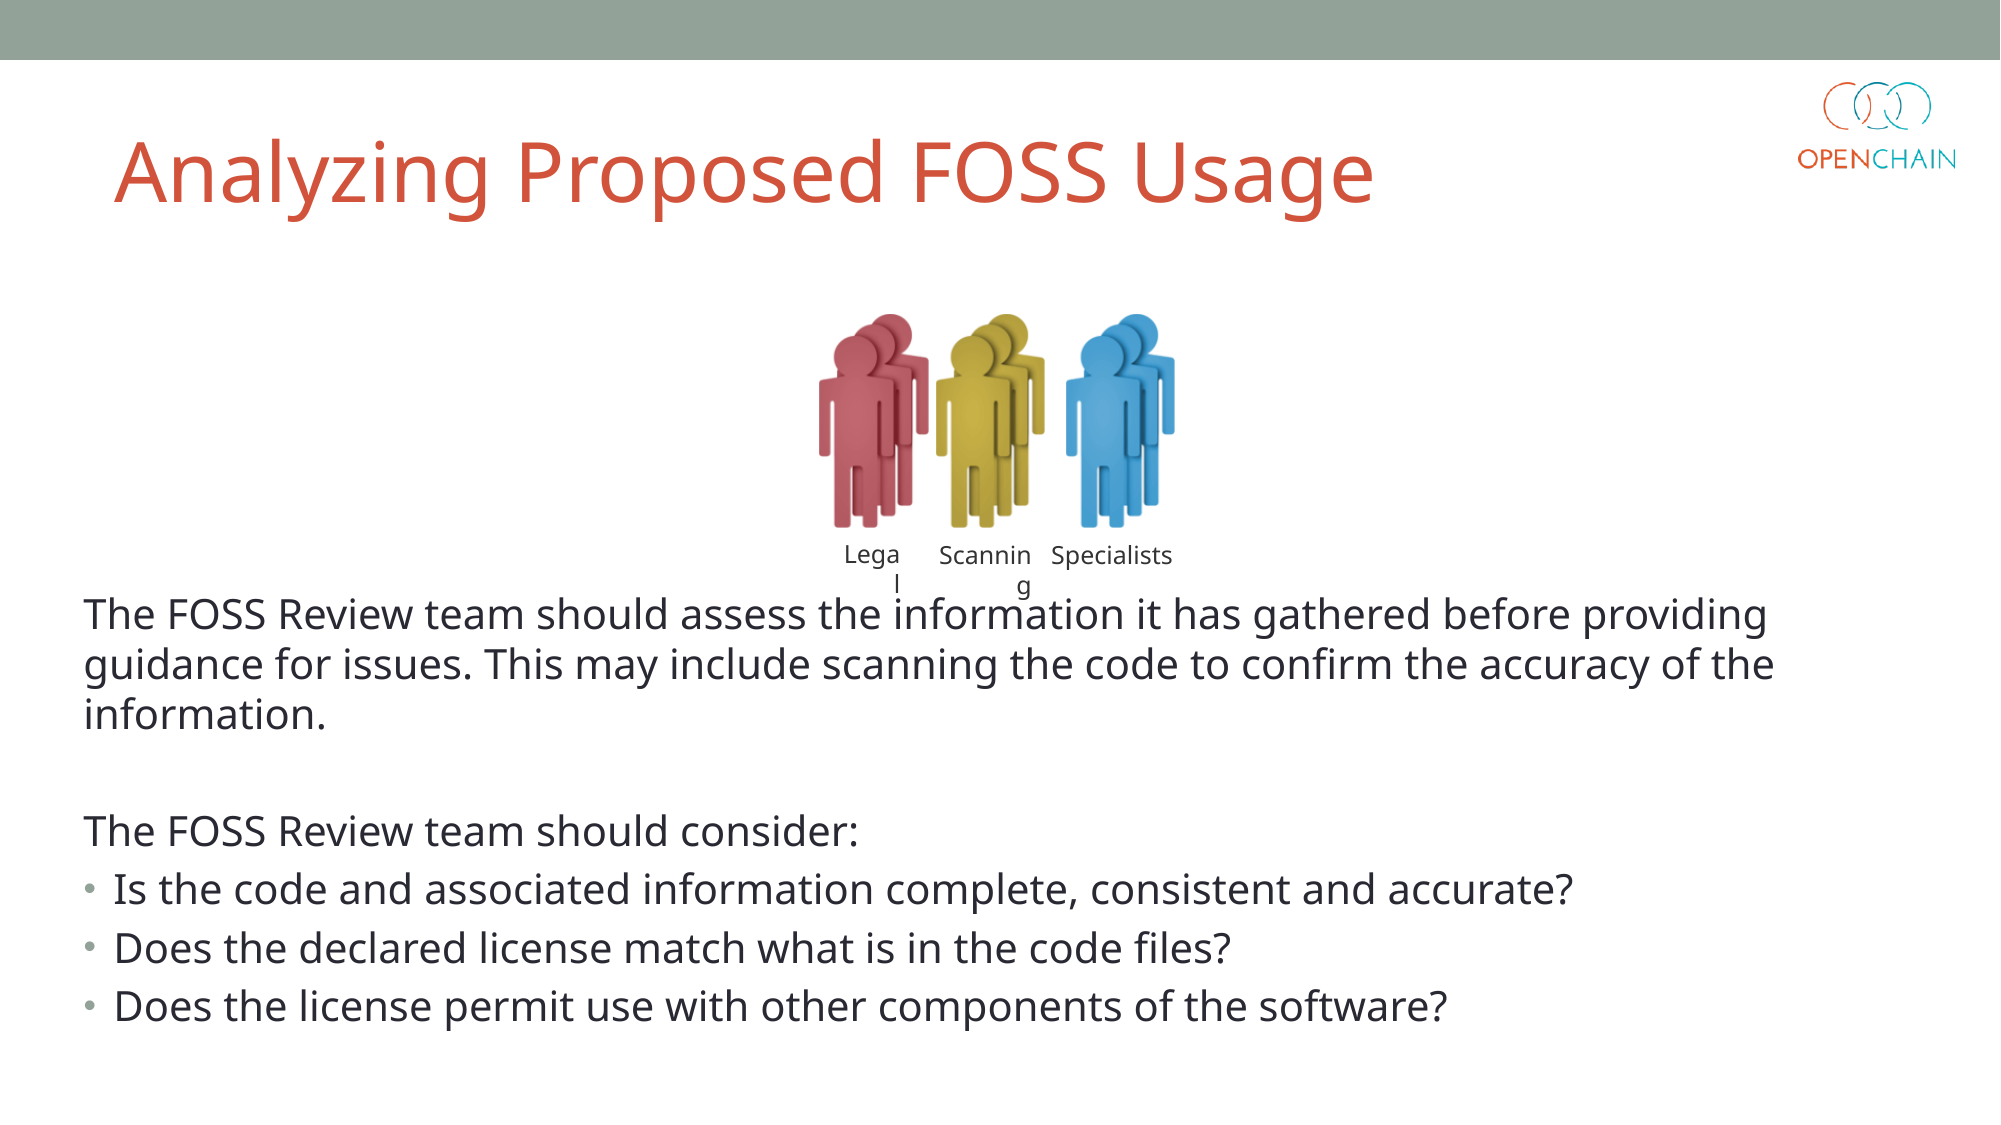

Analyzing Proposed FOSS Usage
Legal
Scanning
Specialists
The FOSS Review team should assess the information it has gathered before providing guidance for issues. This may include scanning the code to confirm the accuracy of the information.
The FOSS Review team should consider:
Is the code and associated information complete, consistent and accurate?
Does the declared license match what is in the code files?
Does the license permit use with other components of the software?